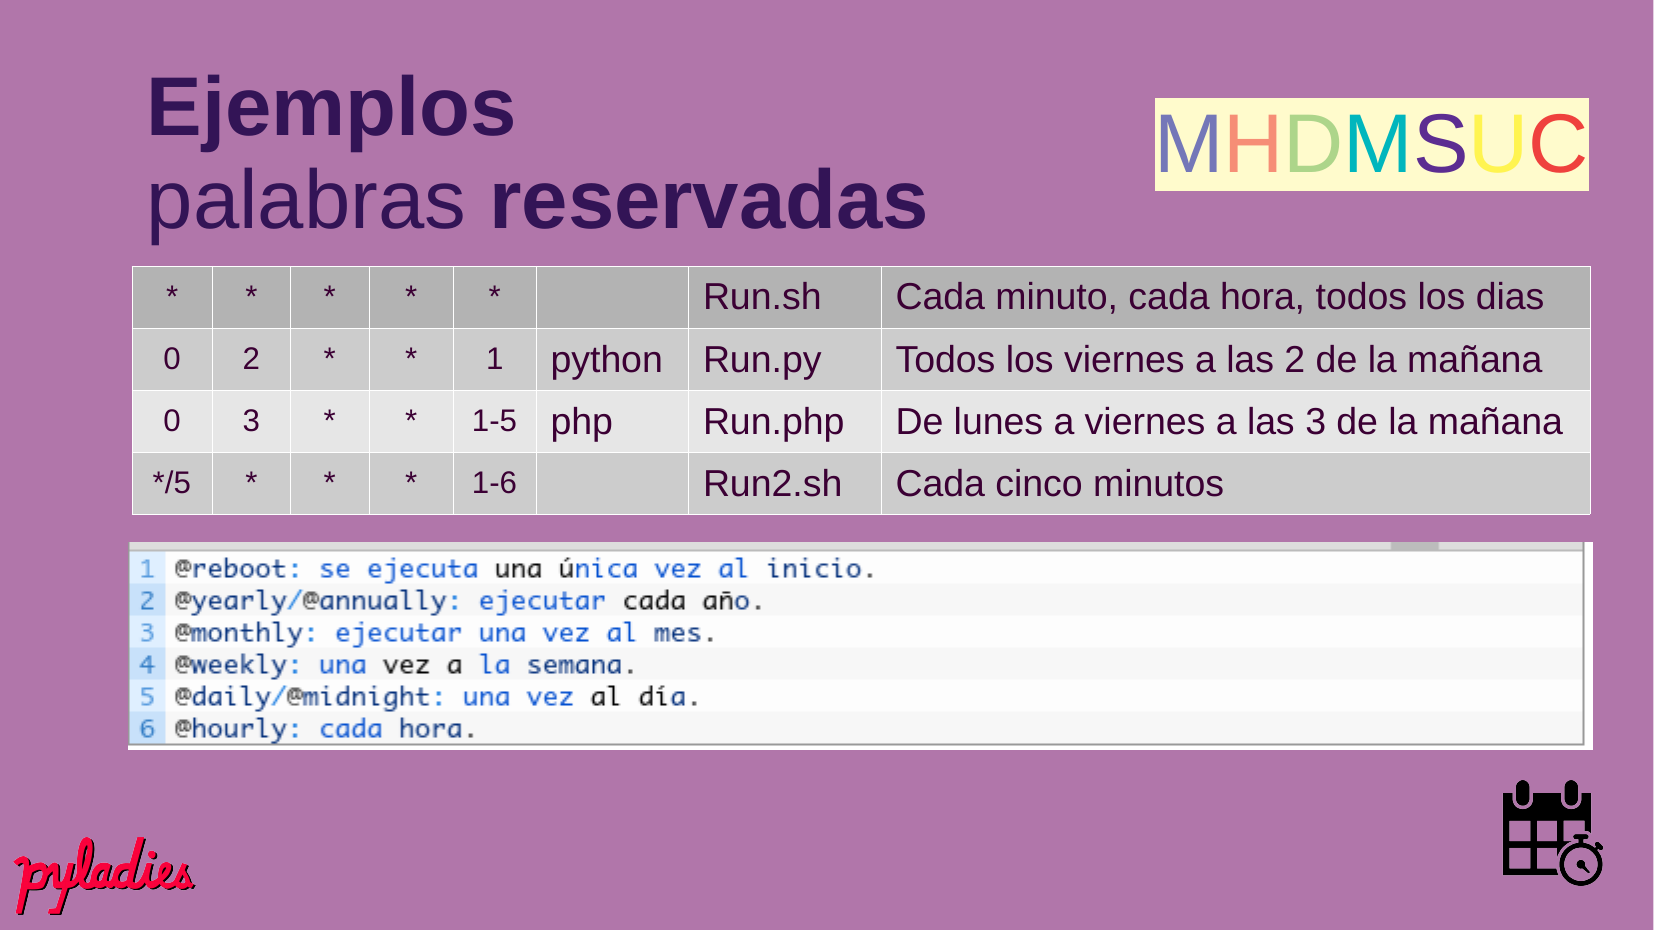

# Ejemplos palabras reservadas
MHDMSUC
| \* | \* | \* | \* | \* | | Run.sh | Cada minuto, cada hora, todos los dias |
| --- | --- | --- | --- | --- | --- | --- | --- |
| 0 | 2 | \* | \* | 1 | python | Run.py | Todos los viernes a las 2 de la mañana |
| 0 | 3 | \* | \* | 1-5 | php | Run.php | De lunes a viernes a las 3 de la mañana |
| \*/5 | \* | \* | \* | 1-6 | | Run2.sh | Cada cinco minutos |